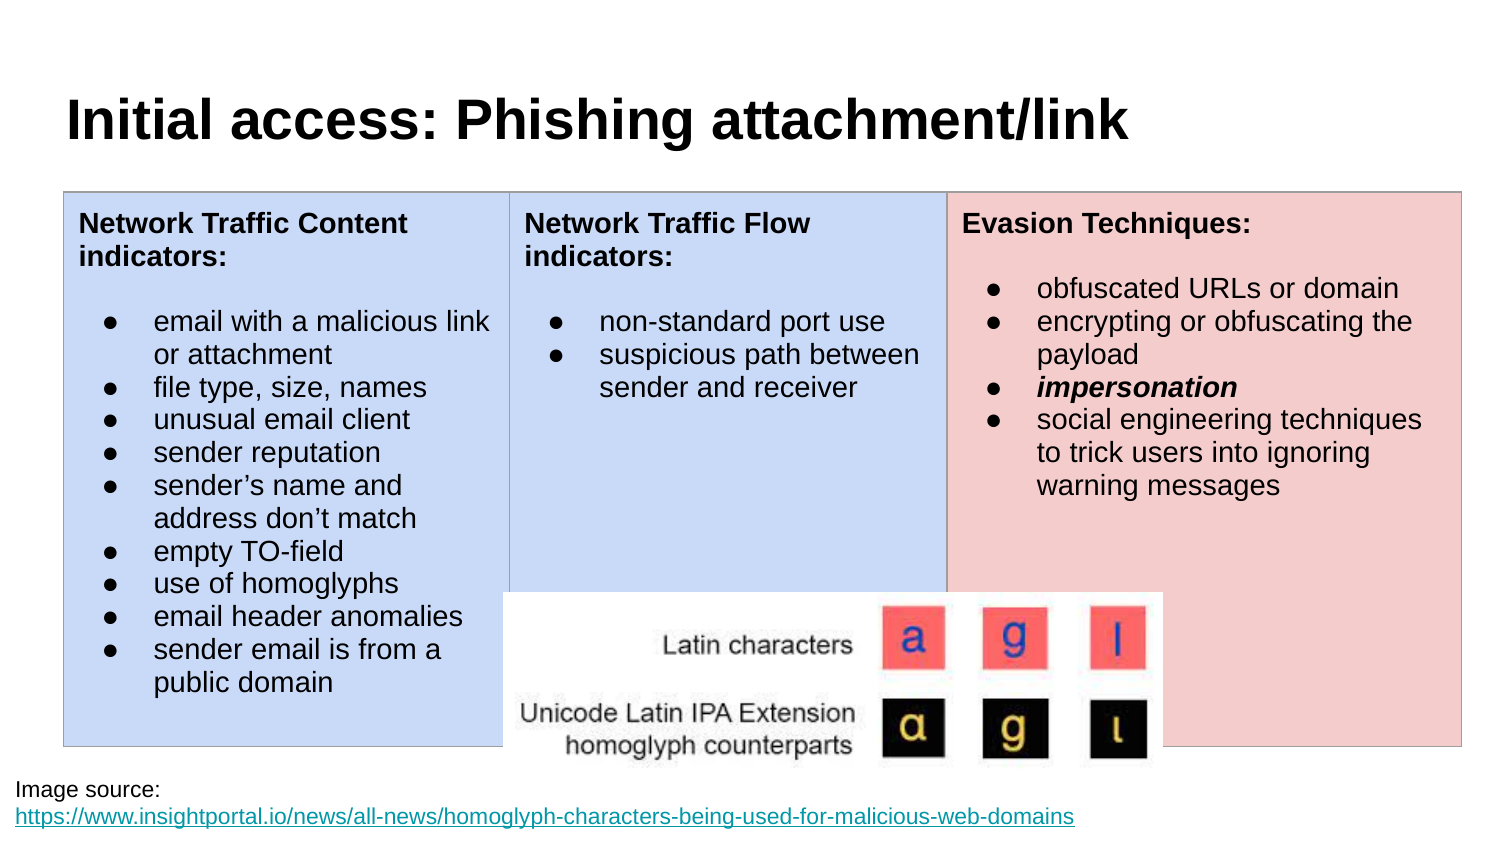

# Initial access: Phishing attachment/link
| Network Traffic Content indicators: email with a malicious link or attachment file type, size, names unusual email client sender reputation sender’s name and address don’t match empty TO-field use of homoglyphs email header anomalies sender email is from a public domain | Network Traffic Flow indicators: non-standard port use suspicious path between sender and receiver | Evasion Techniques: obfuscated URLs or domain encrypting or obfuscating the payload impersonation social engineering techniques to trick users into ignoring warning messages |
| --- | --- | --- |
Image source: https://www.insightportal.io/news/all-news/homoglyph-characters-being-used-for-malicious-web-domains